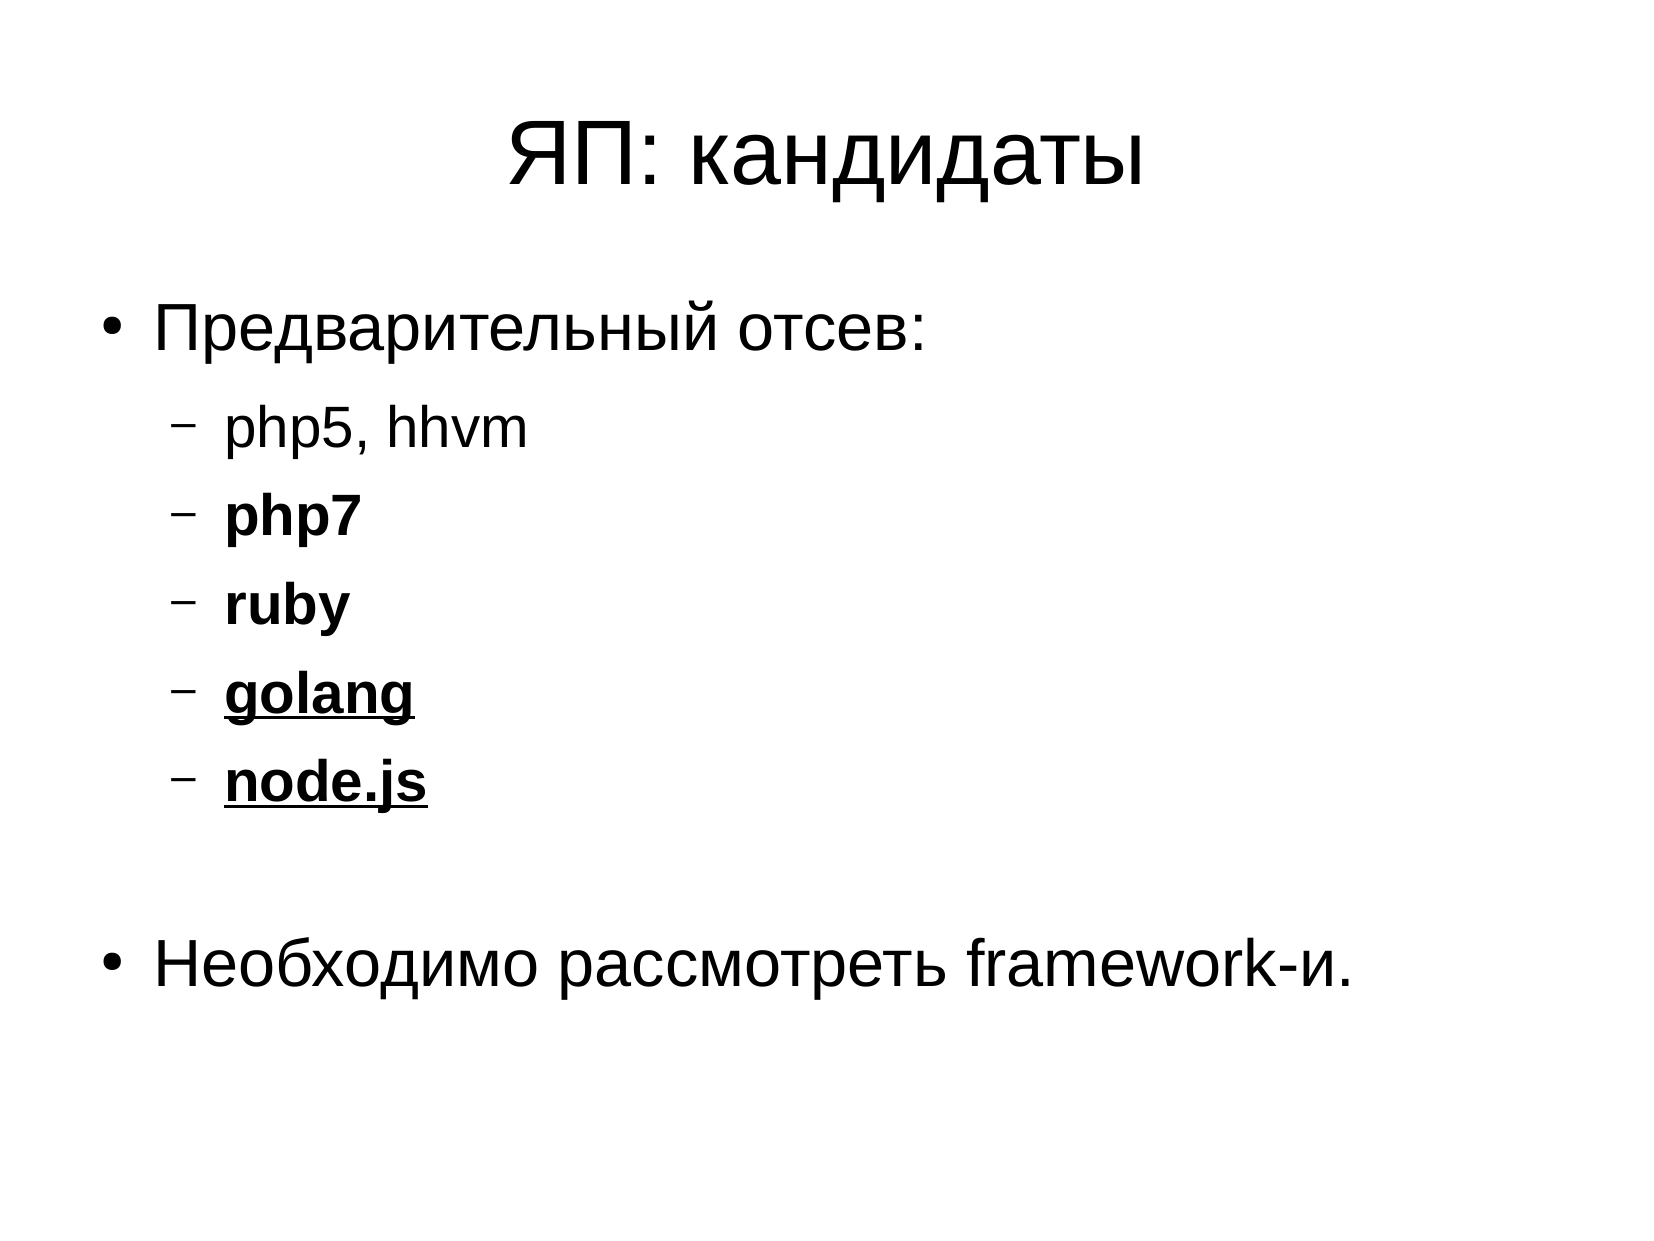

# ЯП: кандидаты
Предварительный отсев:
php5, hhvm
php7
ruby
golang
node.js
Необходимо рассмотреть framework-и.